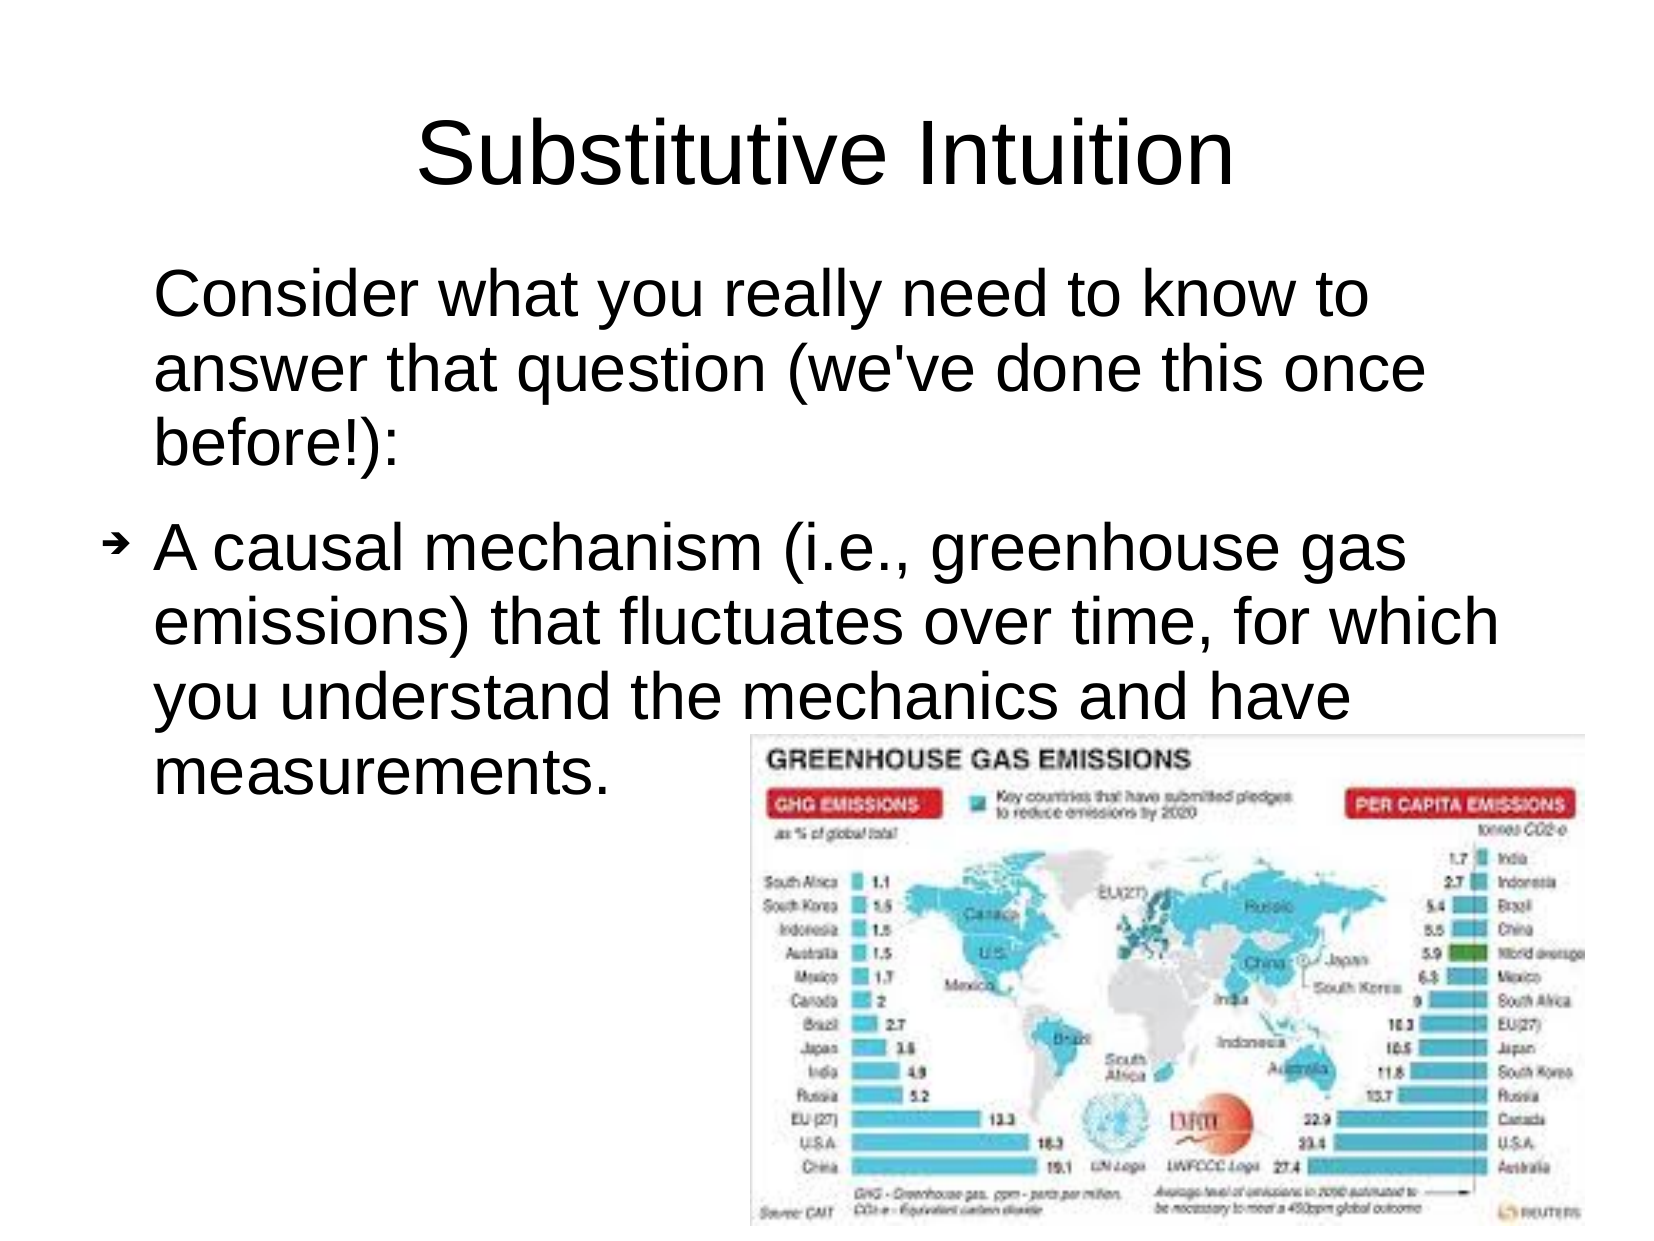

# Substitutive Intuition
Consider what you really need to know to answer that question (we've done this once before!):
A causal mechanism (i.e., greenhouse gas emissions) that fluctuates over time, for which you understand the mechanics and have measurements.